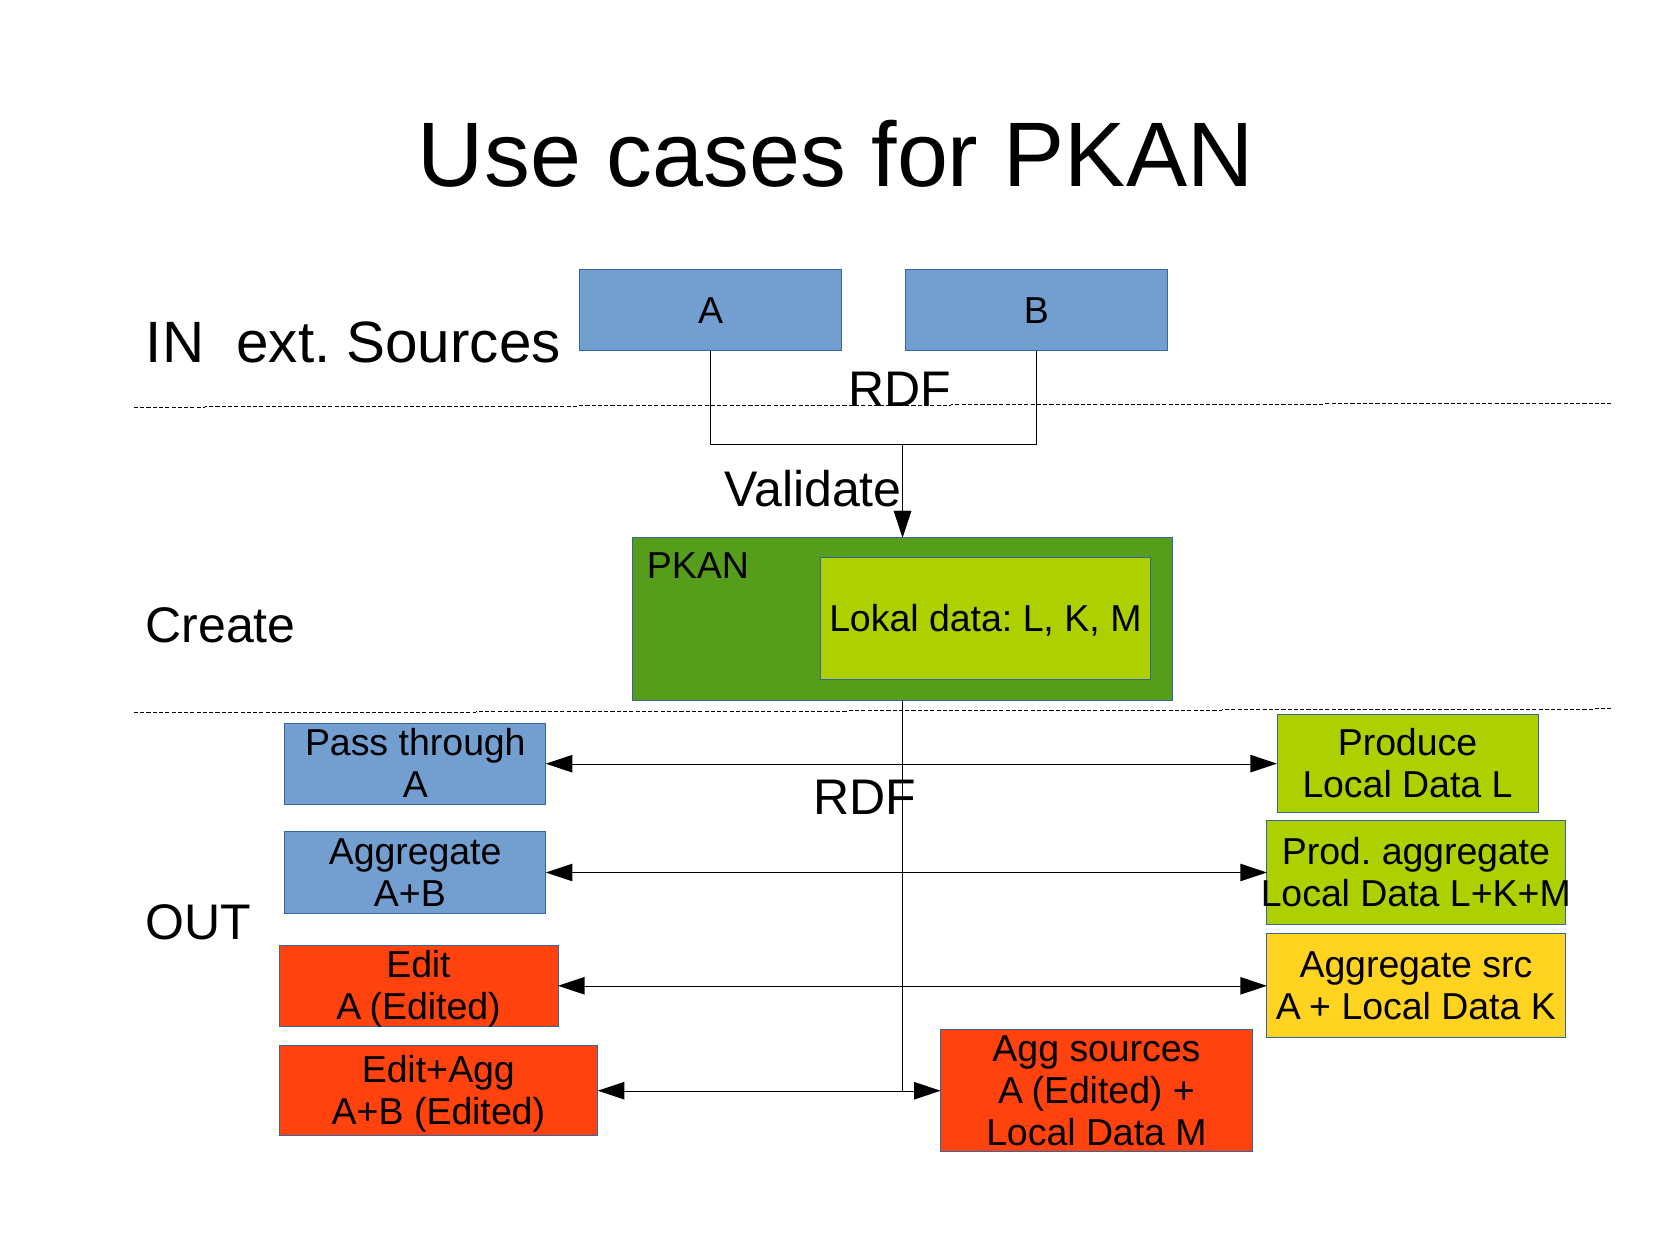

# Use cases for PKAN
A
B
IN ext. Sources
RDF
Validate
PKAN
Lokal data: L, K, M
Create
Produce
Local Data L
Pass through
A
RDF
Prod. aggregate
Local Data L+K+M
Aggregate
A+B
OUT
Aggregate src
A + Local Data K
Edit
A (Edited)
Agg sources
A (Edited) +
Local Data M
Edit+Agg
A+B (Edited)